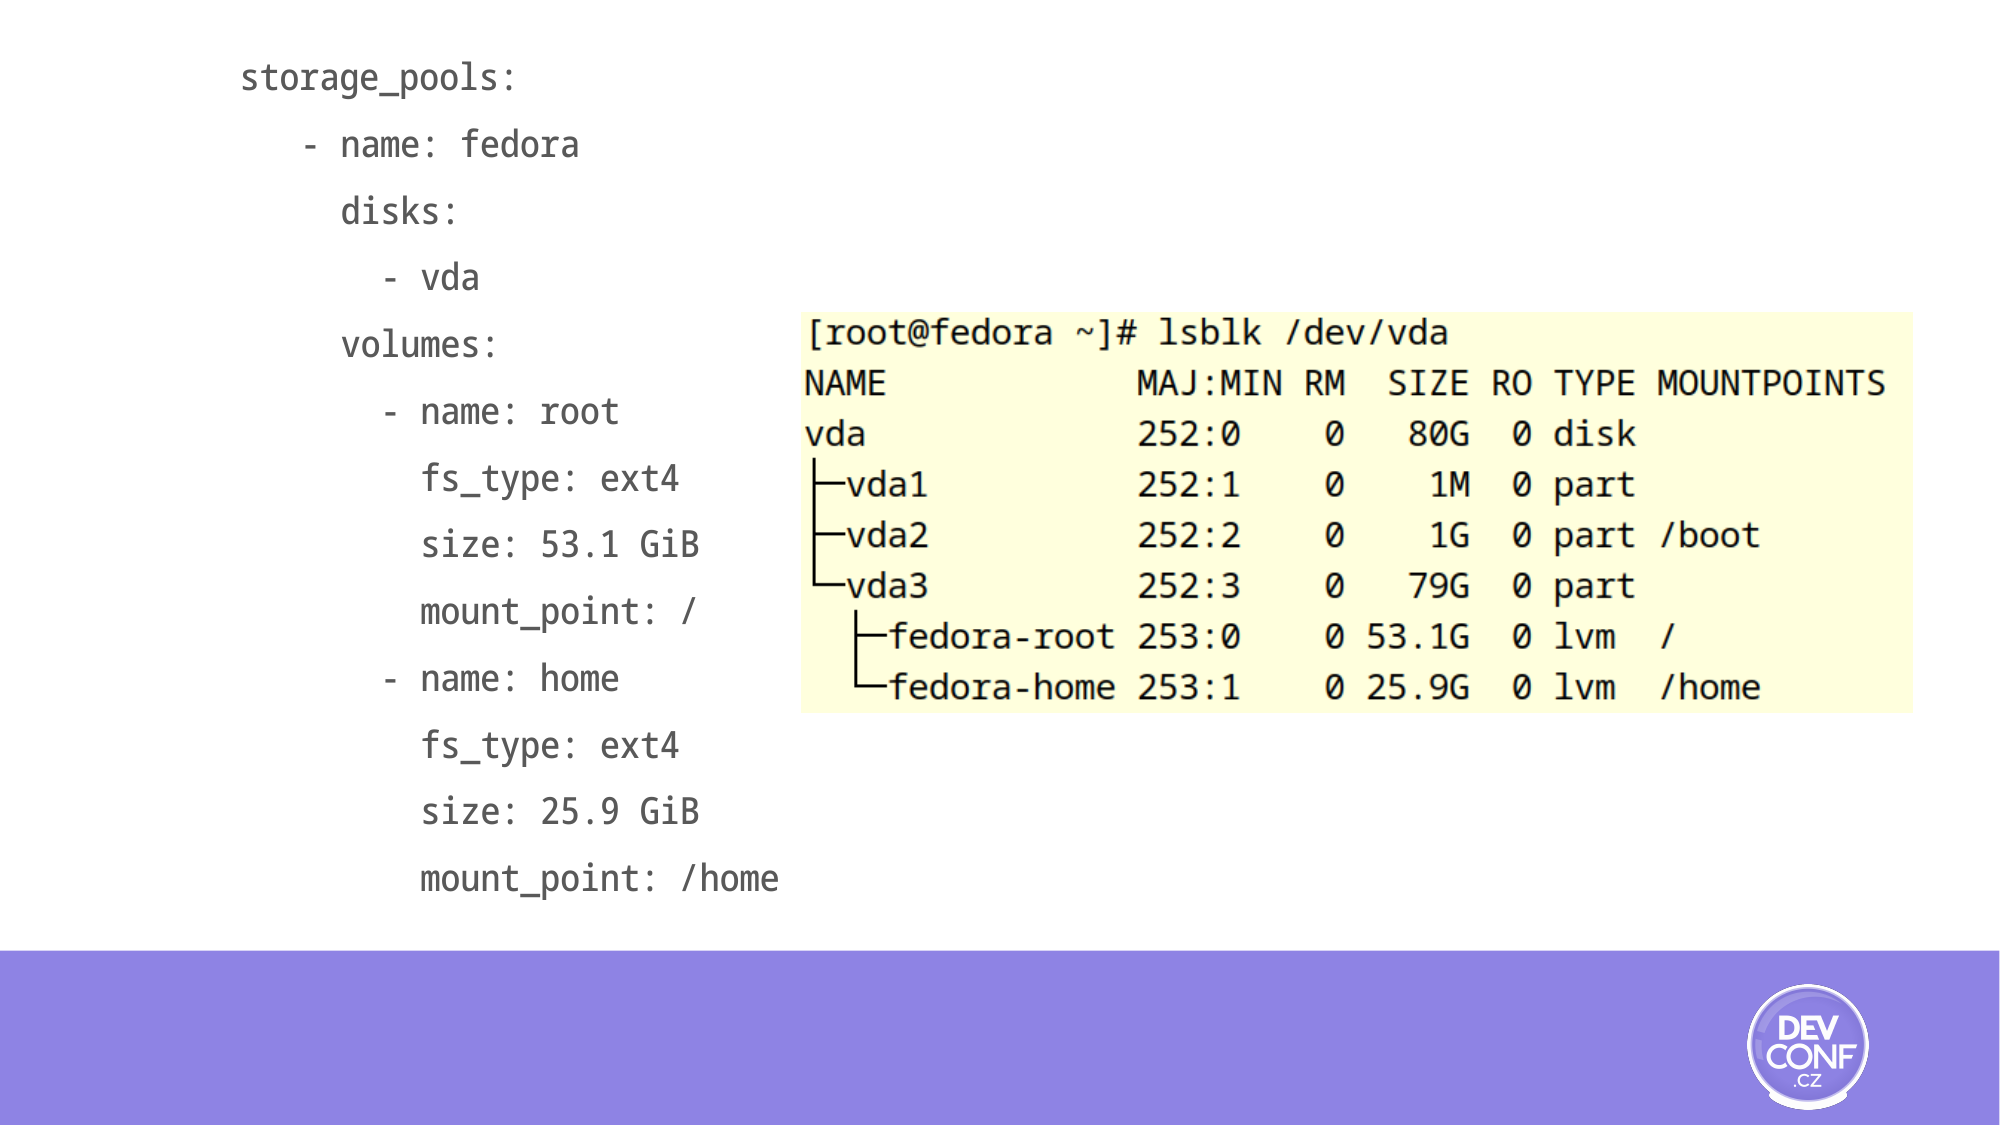

# storage_pools:
 - name: fedora
 disks:
 - vda
 volumes:
 - name: root
 fs_type: ext4
 size: 53.1 GiB
 mount_point: /
 - name: home
 fs_type: ext4
 size: 25.9 GiB
 mount_point: /home